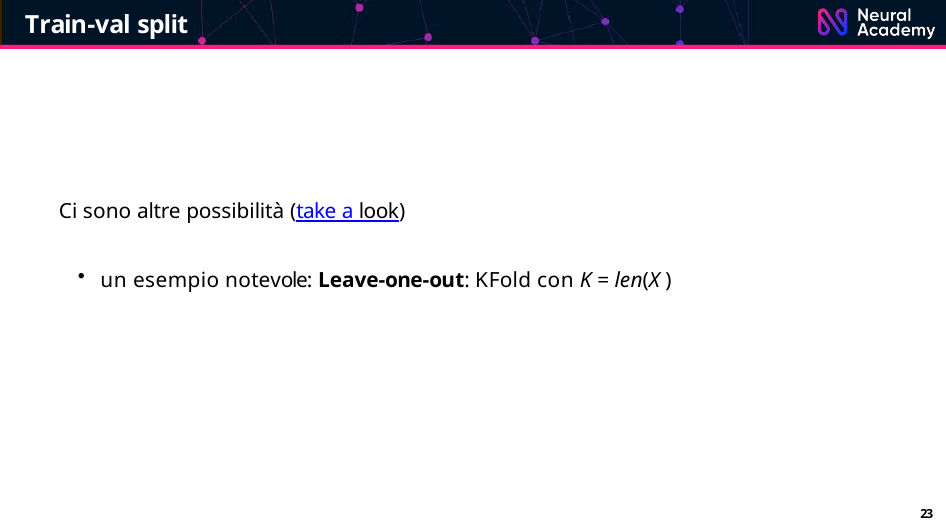

Train-val split
Ci sono altre possibilità (take a look)
un esempio notevole: Leave-one-out: KFold con K = len(X )